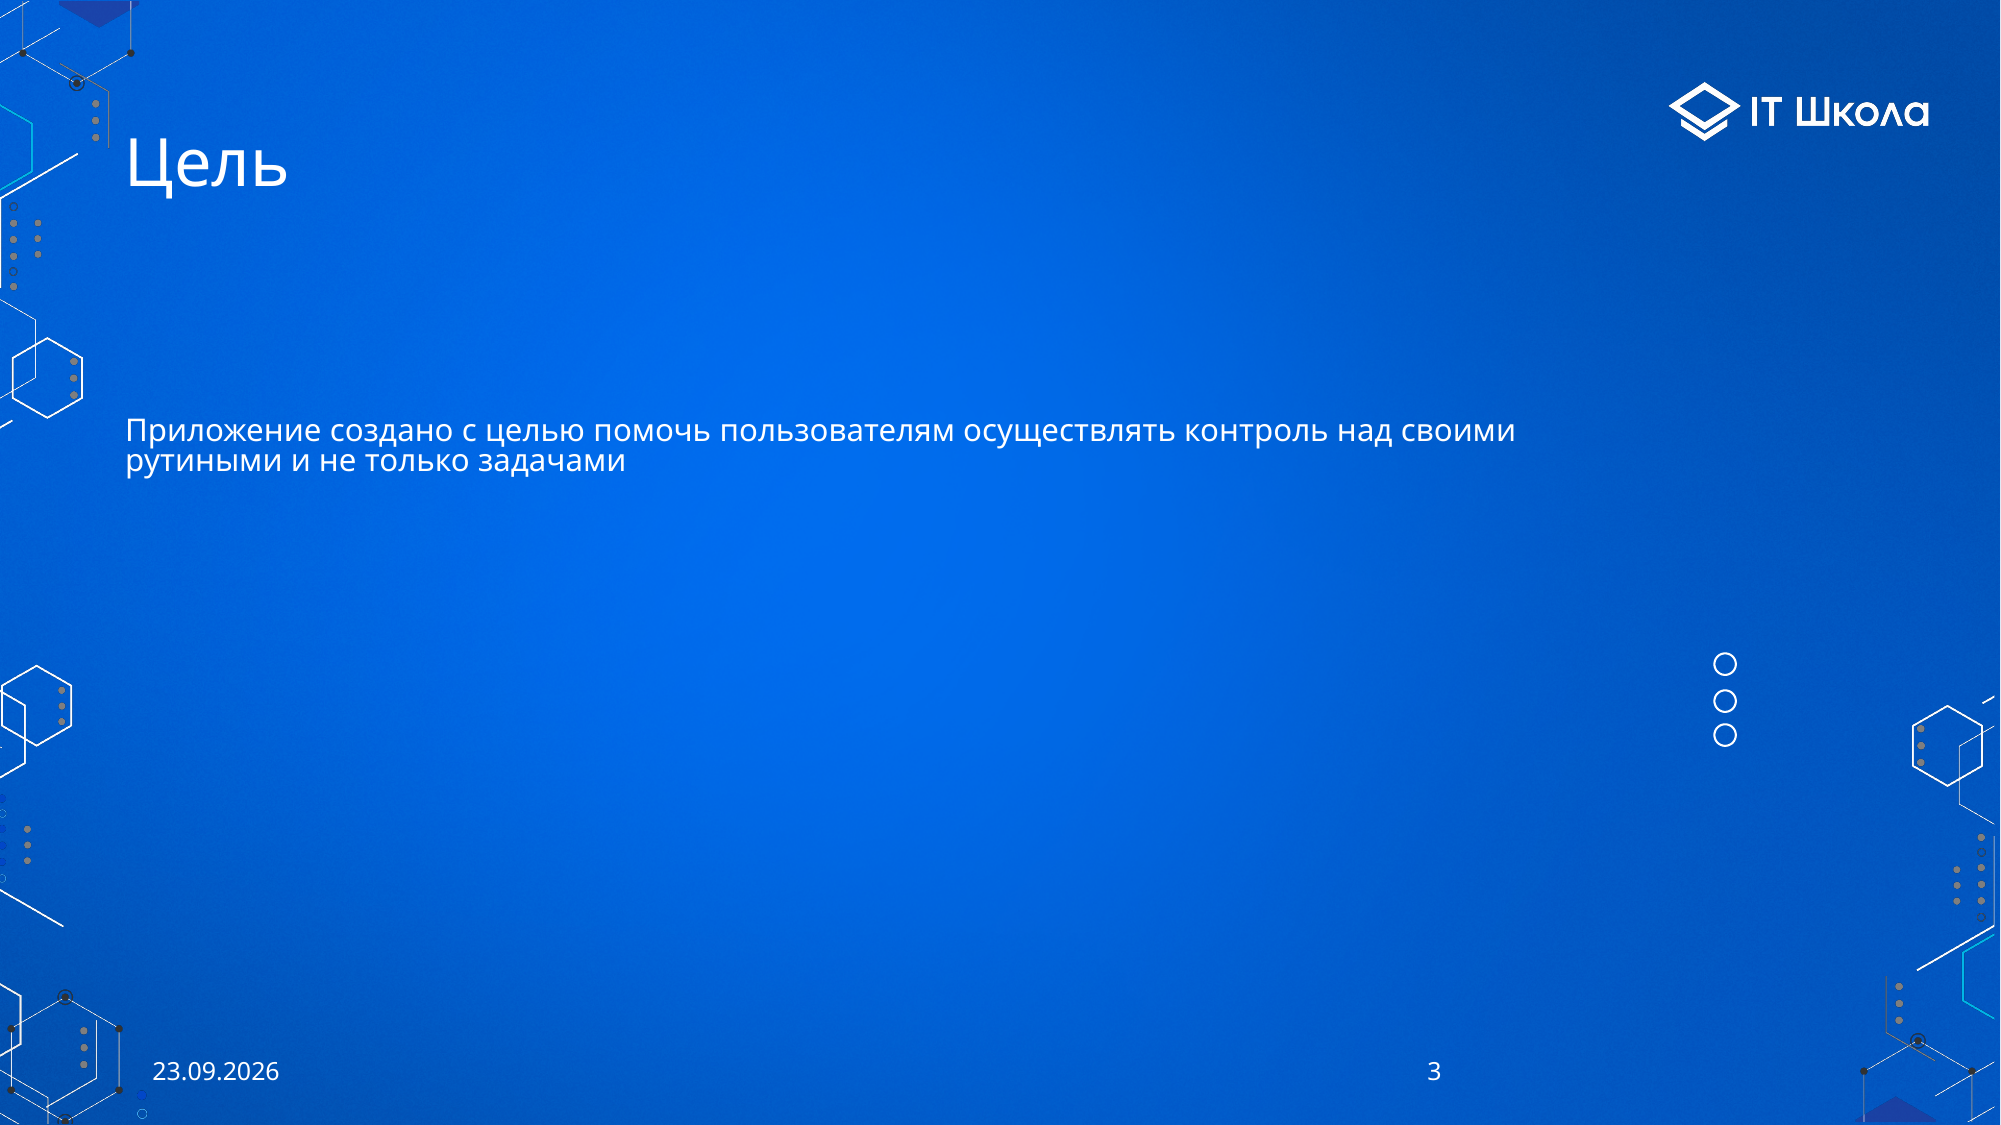

Цель
# Приложение создано с целью помочь пользователям осуществлять контроль над своими рутиными и не только задачами